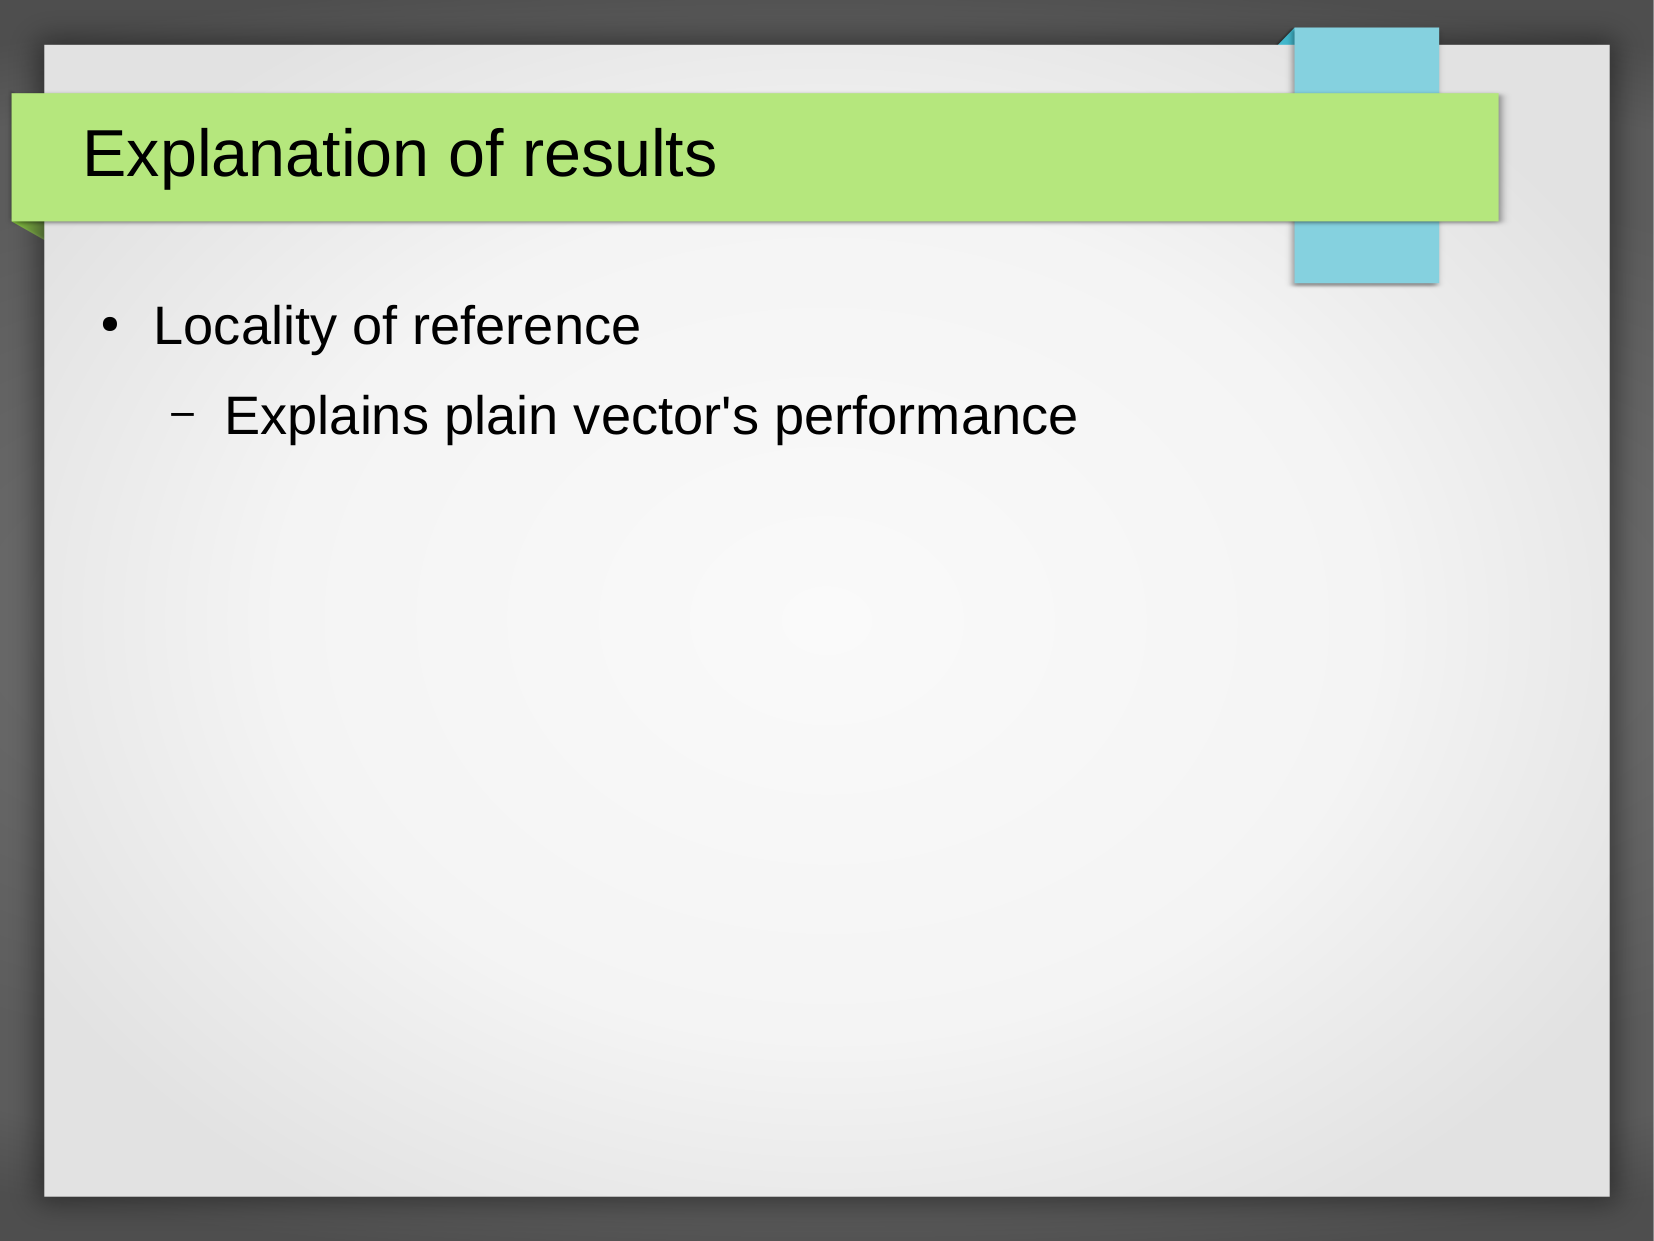

# Explanation of results
Locality of reference
Explains plain vector's performance